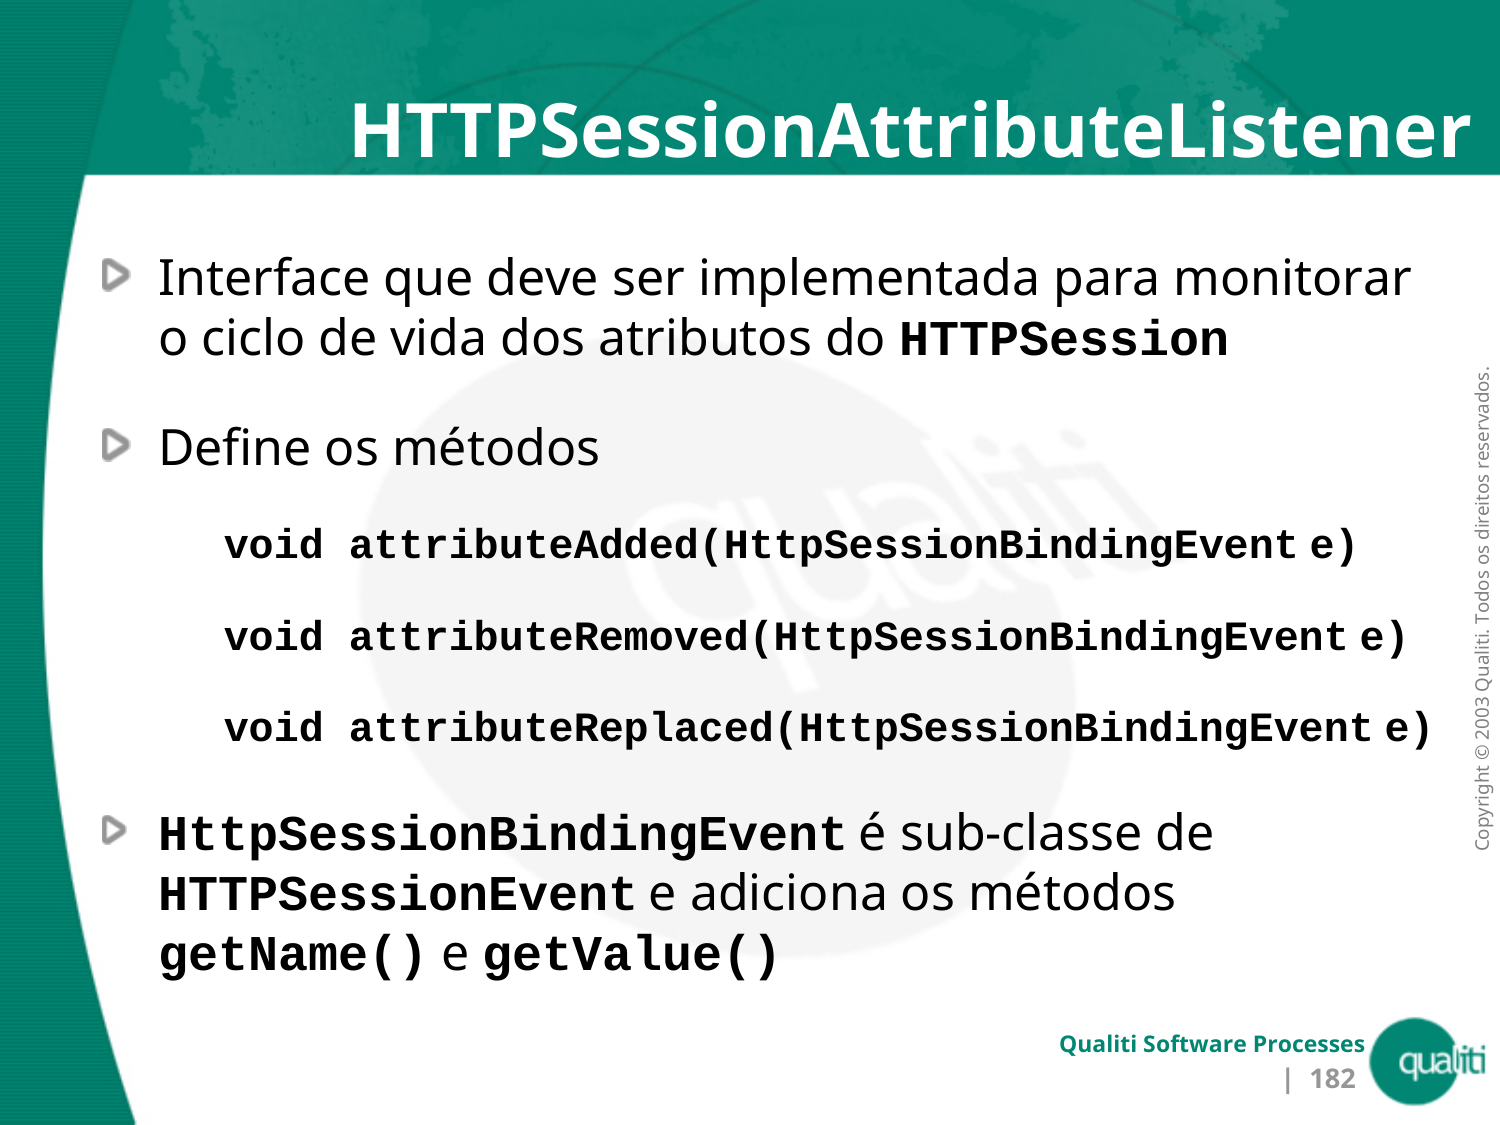

# HTTPSessionAttributeListener
Interface que deve ser implementada para monitorar o ciclo de vida dos atributos do HTTPSession
Define os métodos
void attributeAdded(HttpSessionBindingEvent e)‏
void attributeRemoved(HttpSessionBindingEvent e)‏
void attributeReplaced(HttpSessionBindingEvent e)‏
HttpSessionBindingEvent é sub-classe de HTTPSessionEvent e adiciona os métodos getName() e getValue()‏